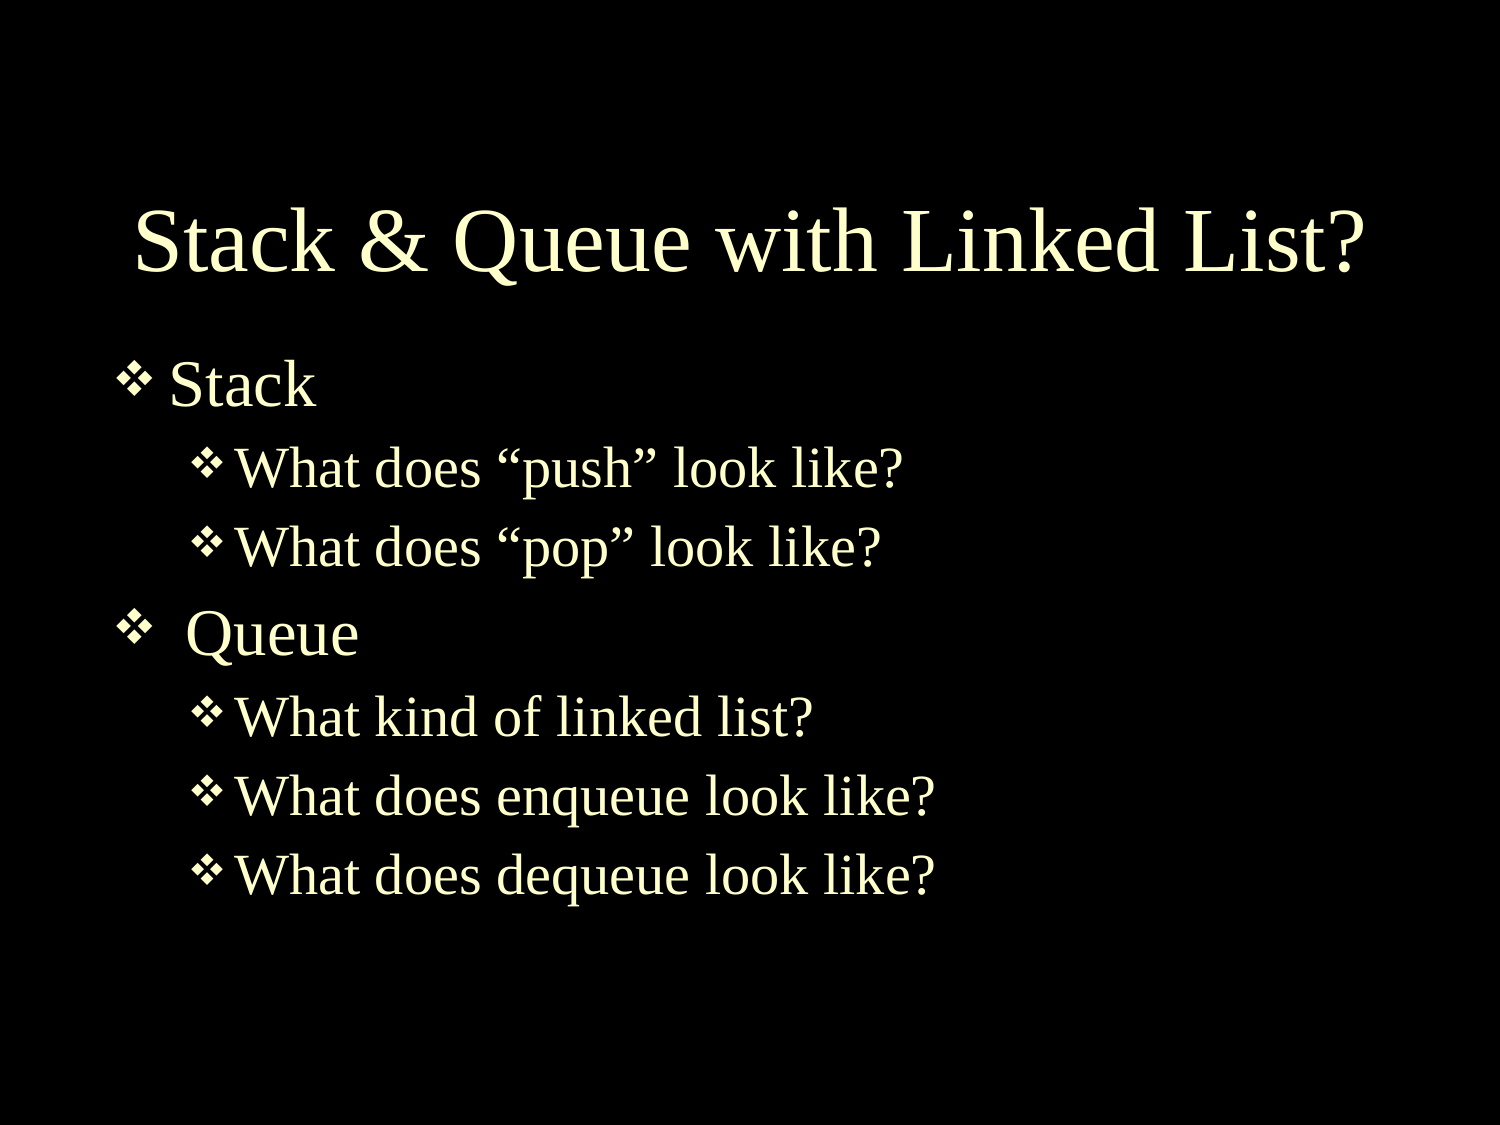

# Stack & Queue with Linked List?
Stack
What does “push” look like?
What does “pop” look like?
 Queue
What kind of linked list?
What does enqueue look like?
What does dequeue look like?